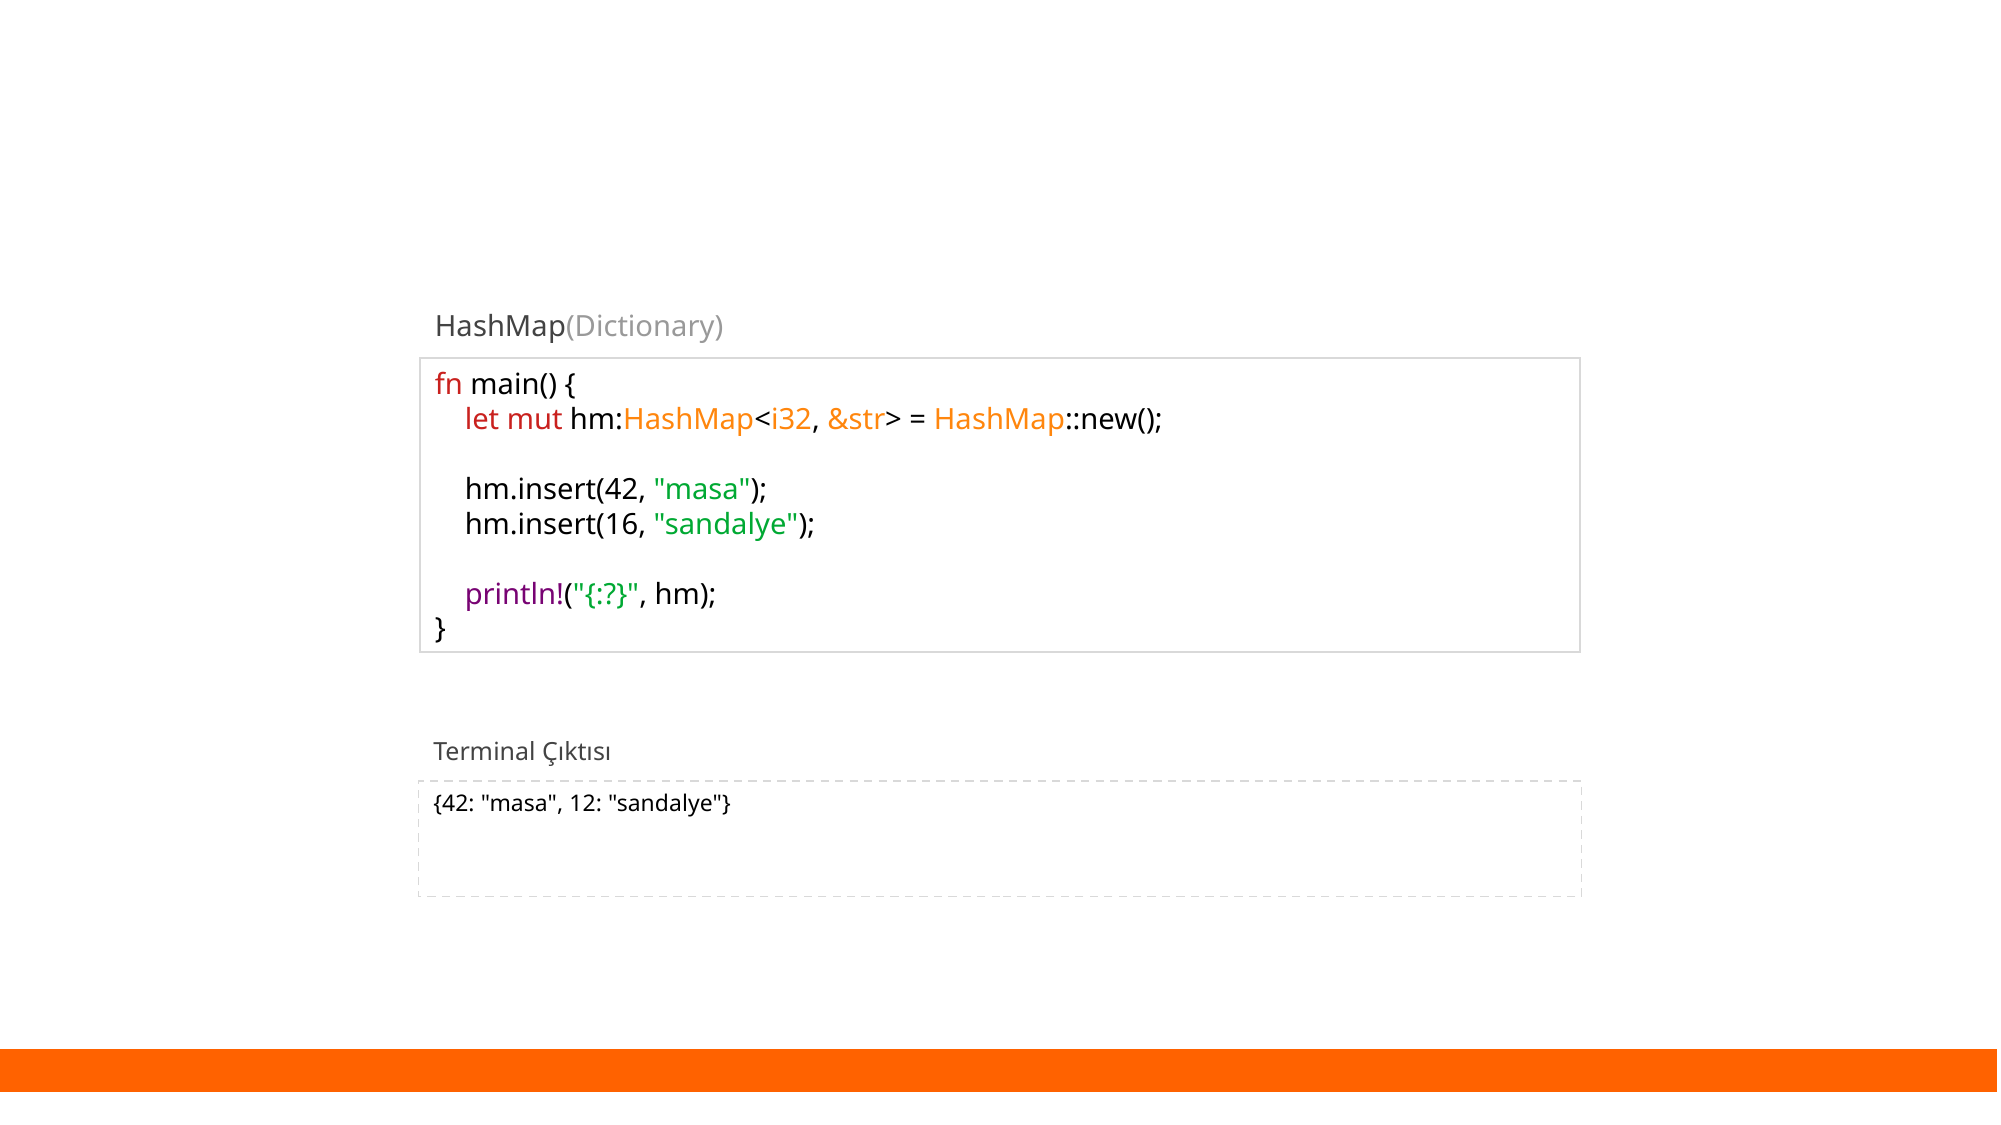

HashMap(Dictionary)
fn main() {
 let mut hm:HashMap<i32, &str> = HashMap::new();
 hm.insert(42, "masa");
 hm.insert(16, "sandalye");
 println!("{:?}", hm);
}
Terminal Çıktısı
{42: "masa", 12: "sandalye"}